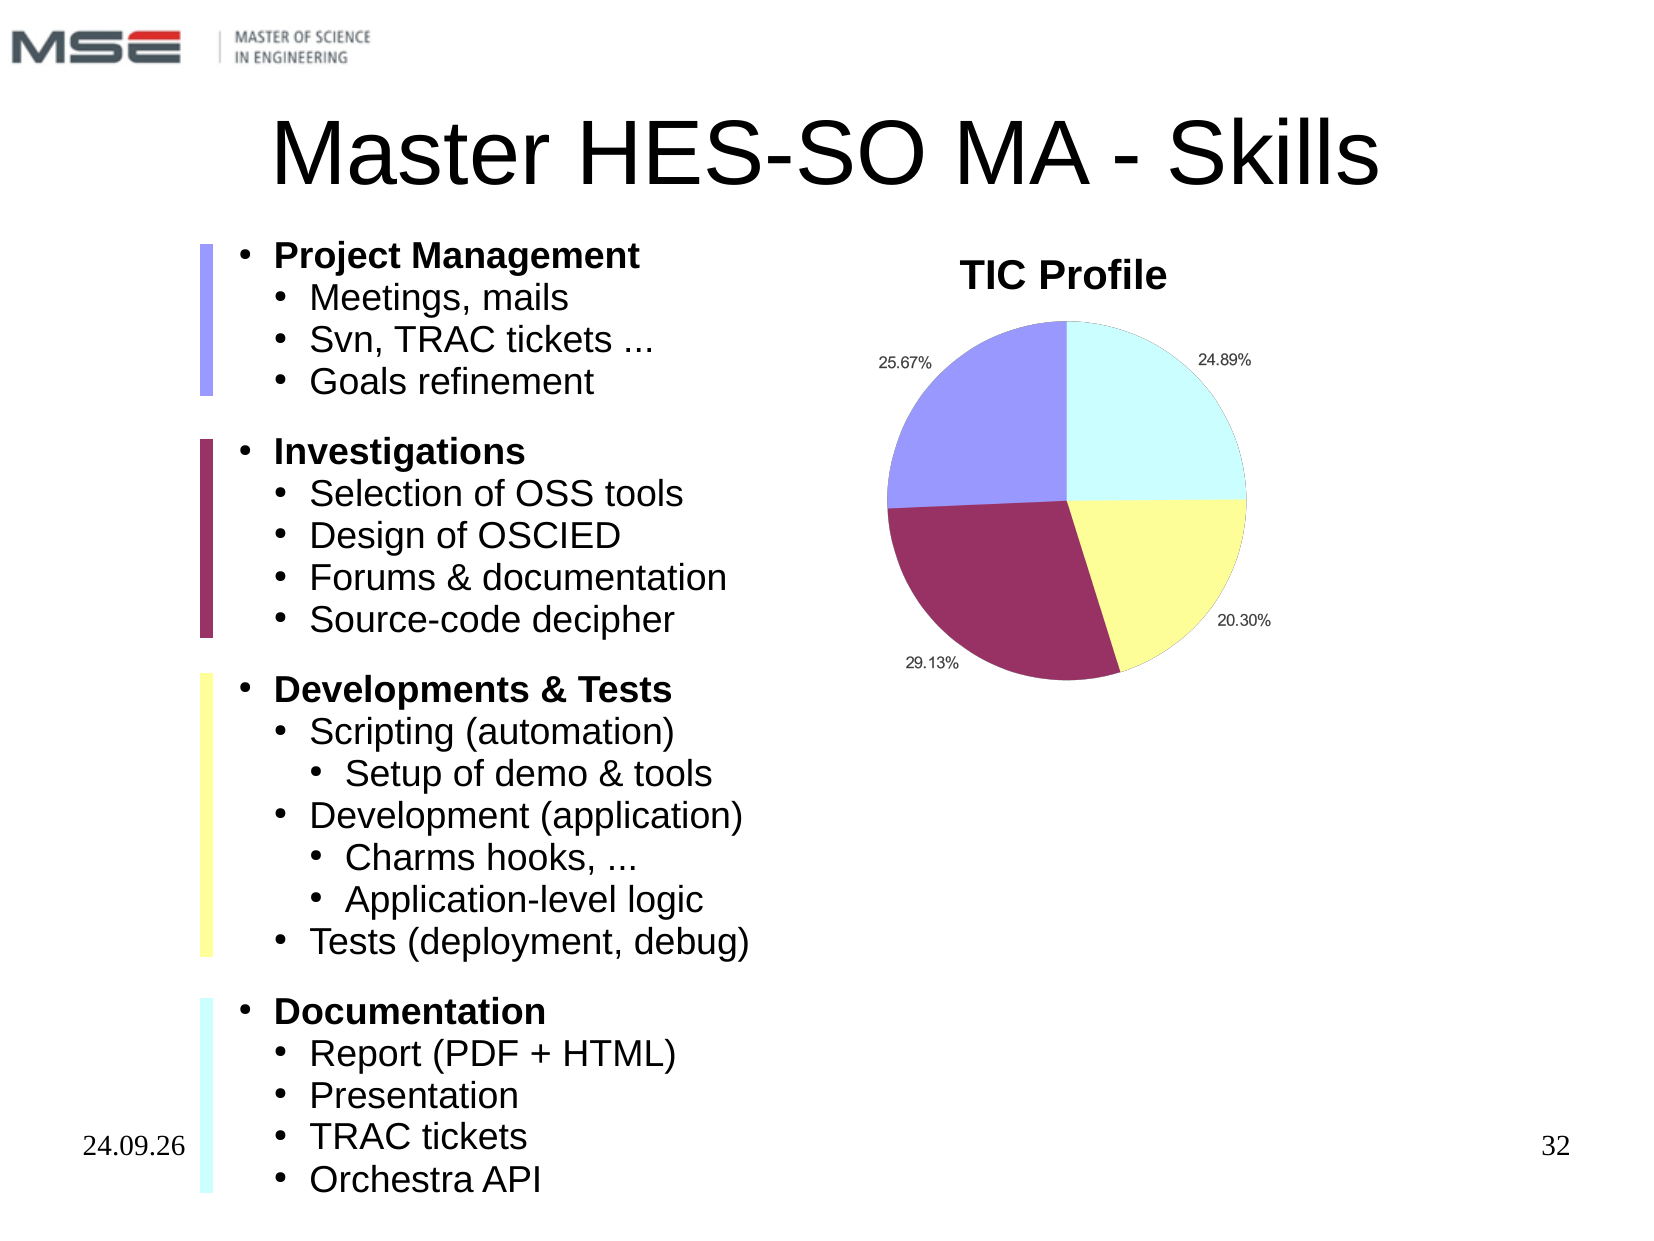

# Master HES-SO MA - Skills
Project Management
Meetings, mails
Svn, TRAC tickets ...
Goals refinement
Investigations
Selection of OSS tools
Design of OSCIED
Forums & documentation
Source-code decipher
Developments & Tests
Scripting (automation)
Setup of demo & tools
Development (application)
Charms hooks, ...
Application-level logic
Tests (deployment, debug)
Documentation
Report (PDF + HTML)
Presentation
TRAC tickets
Orchestra API
TIC Profile
32